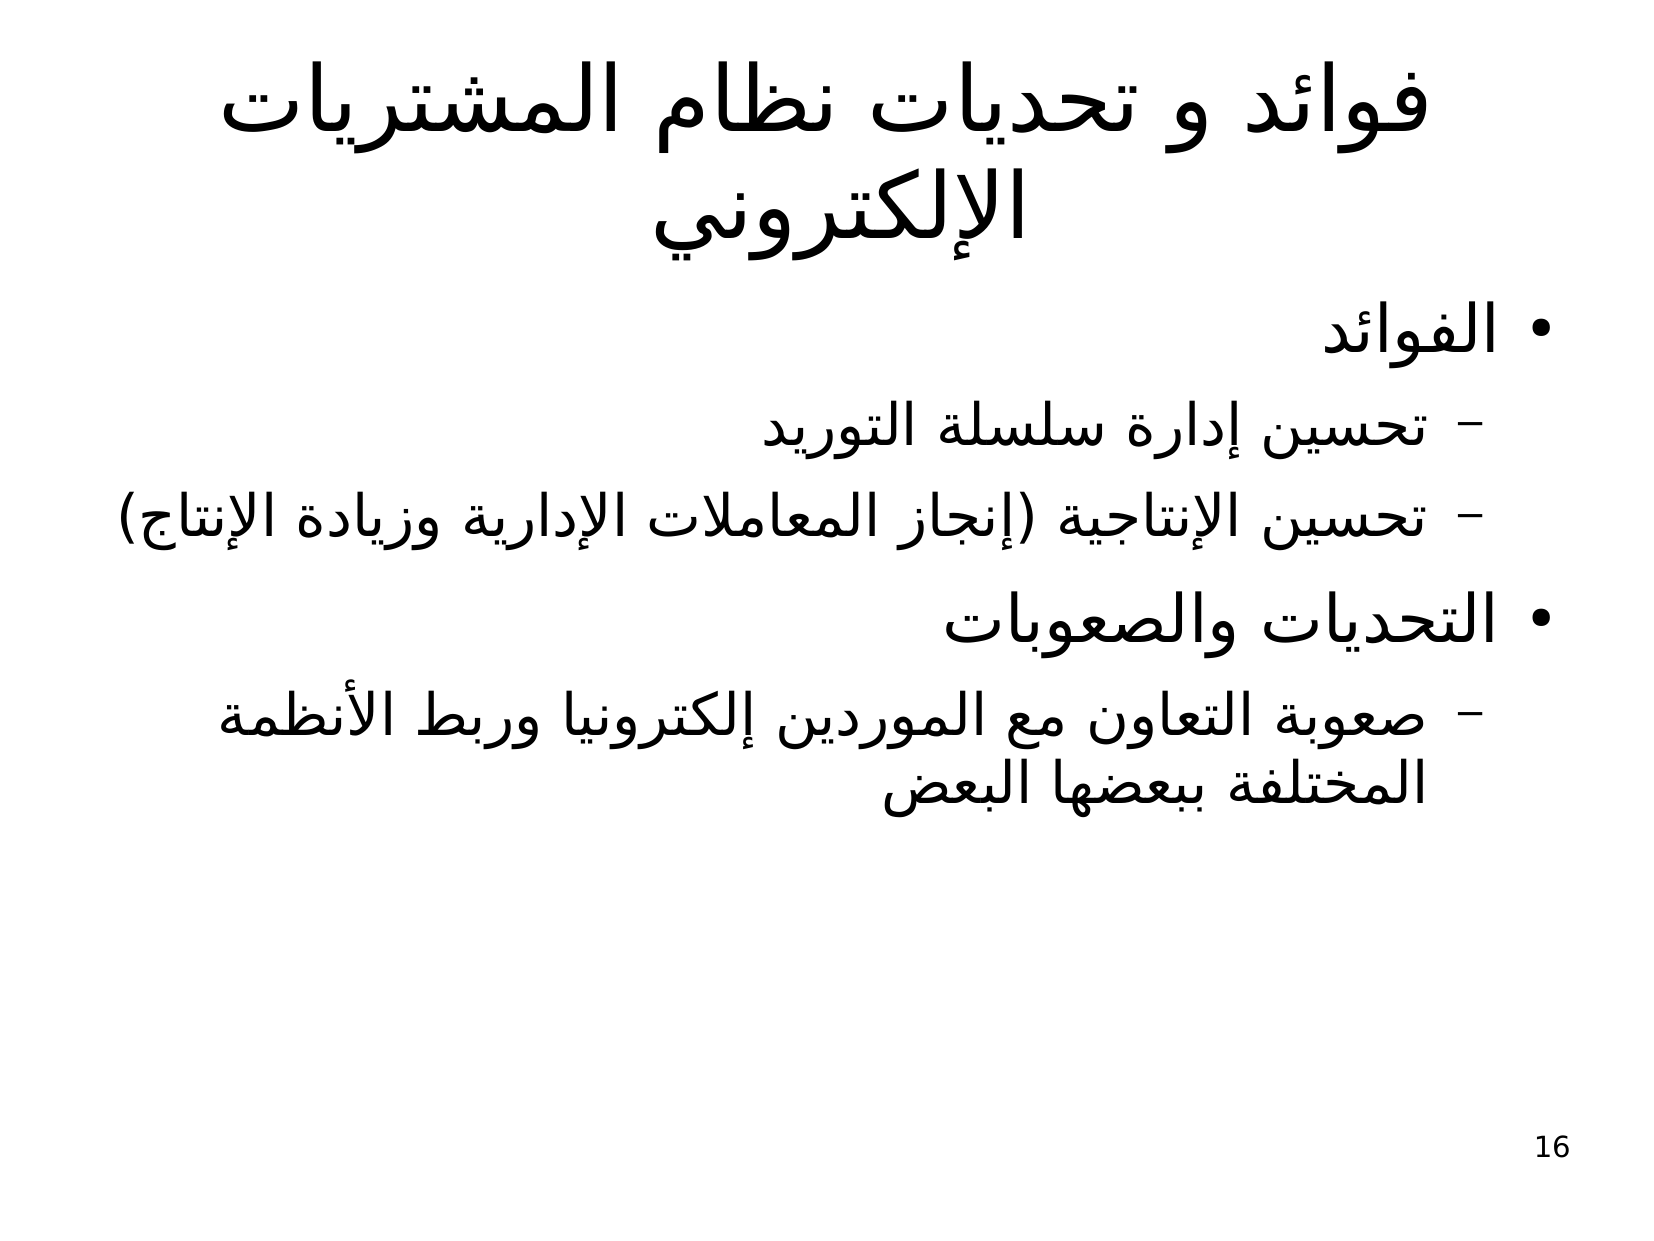

# فوائد و تحديات نظام المشتريات الإلكتروني
الفوائد
تحسين إدارة سلسلة التوريد
تحسين الإنتاجية (إنجاز المعاملات الإدارية وزيادة الإنتاج)
التحديات والصعوبات
صعوبة التعاون مع الموردين إلكترونيا وربط الأنظمة المختلفة ببعضها البعض
16